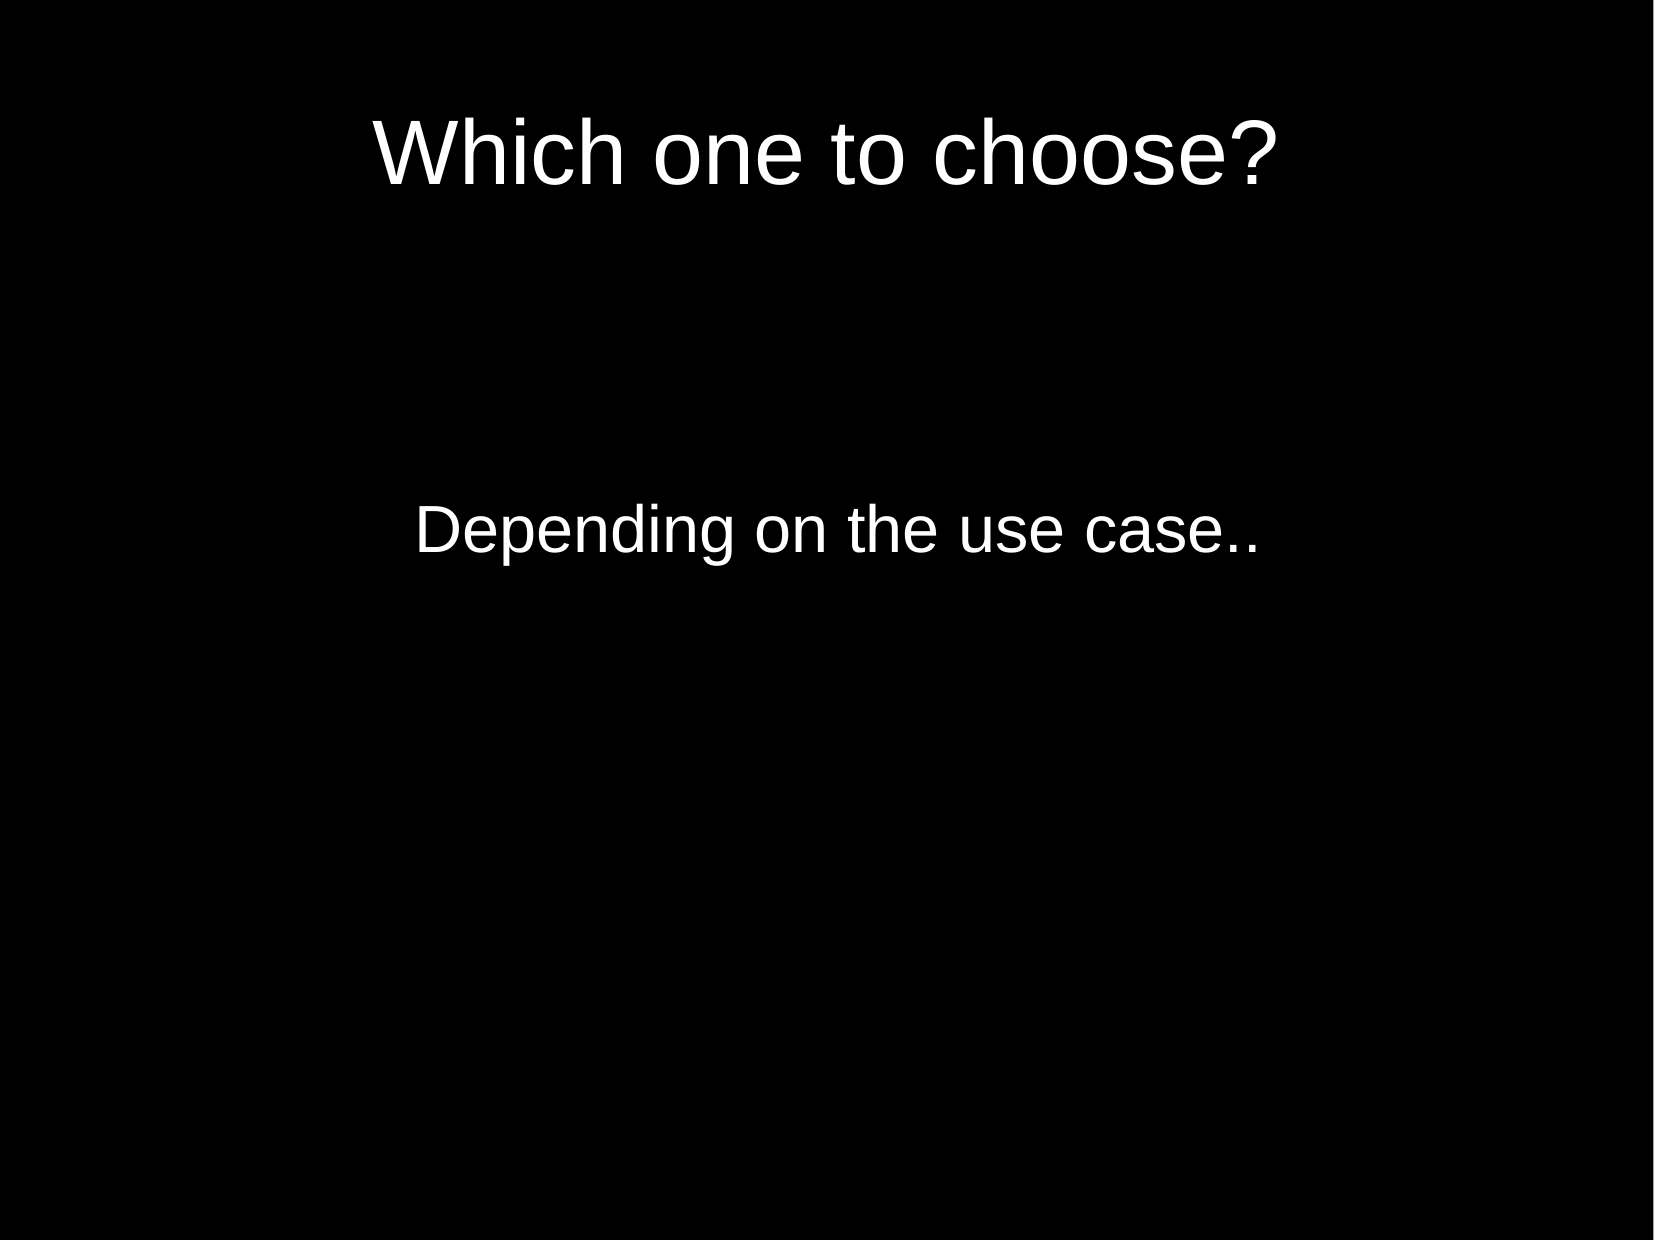

# Which one to choose?
Depending on the use case..